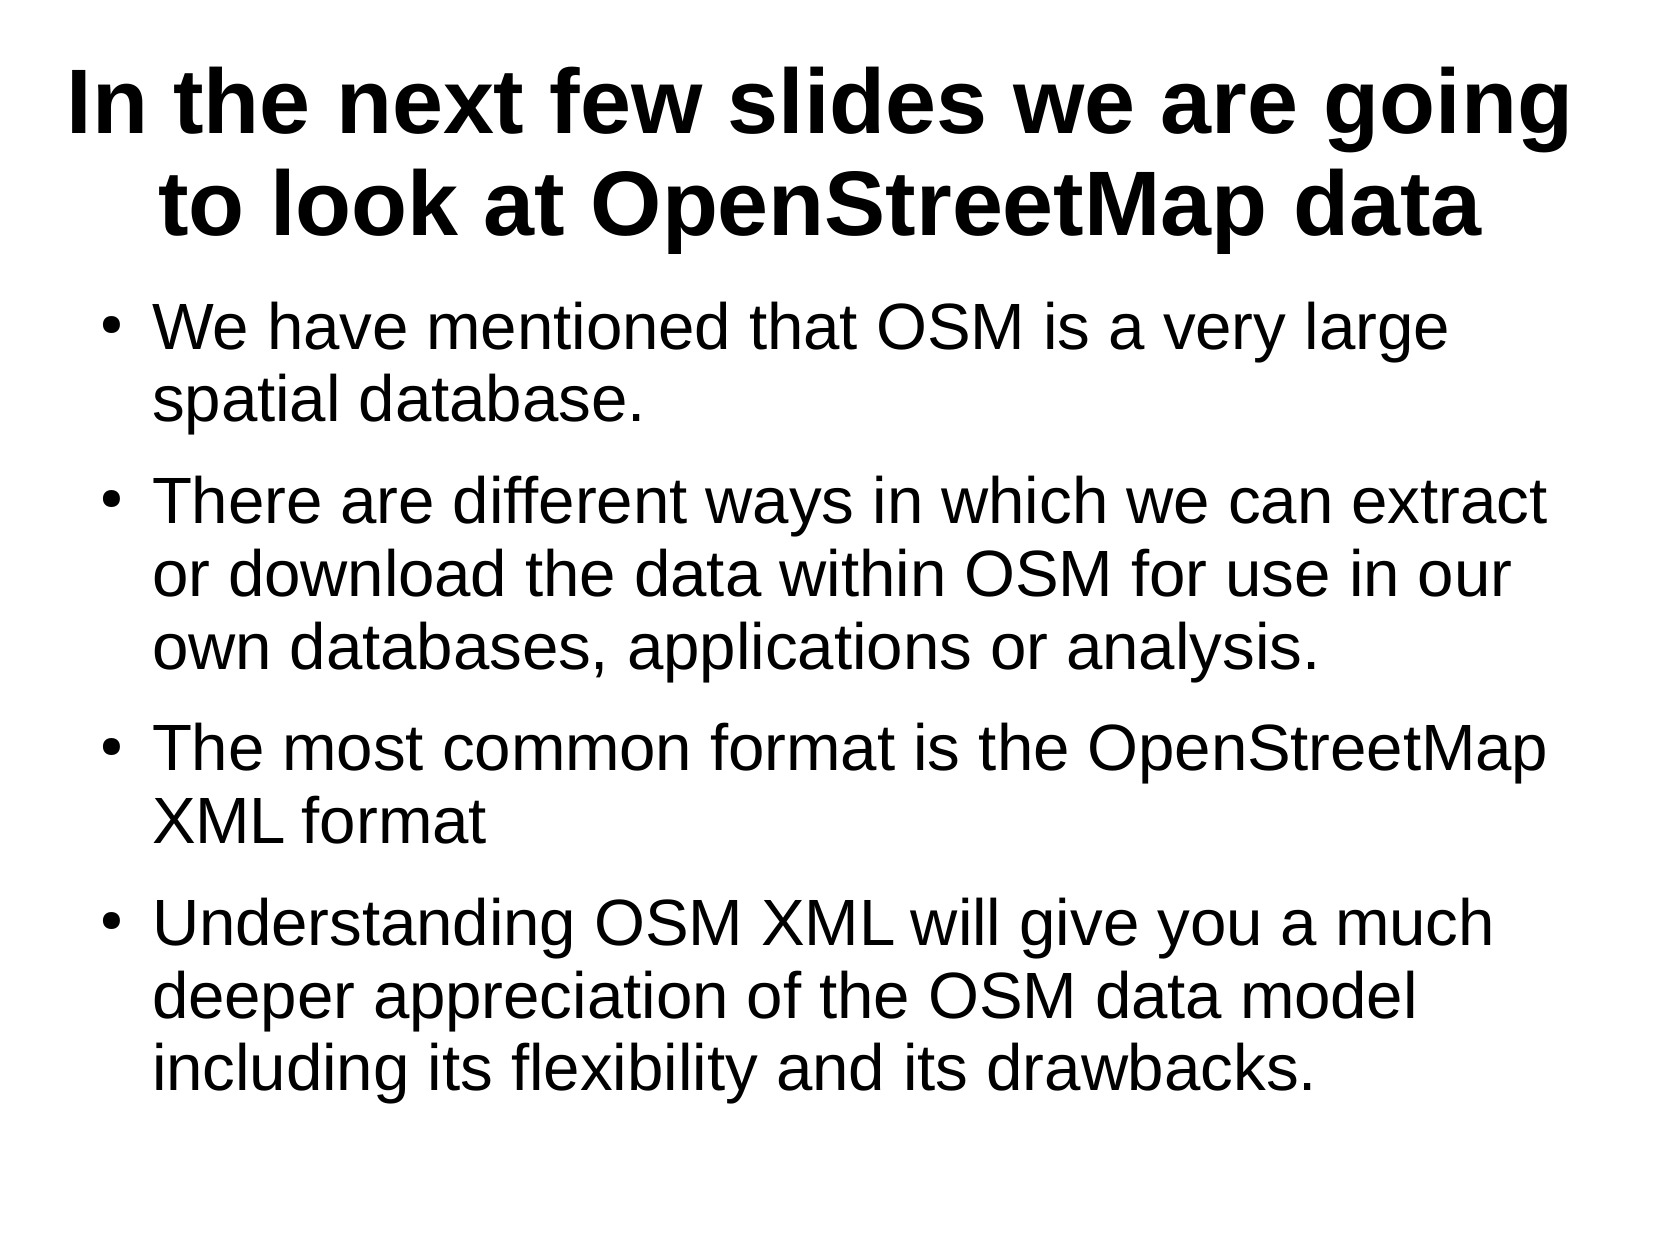

# In the next few slides we are going to look at OpenStreetMap data
We have mentioned that OSM is a very large spatial database.
There are different ways in which we can extract or download the data within OSM for use in our own databases, applications or analysis.
The most common format is the OpenStreetMap XML format
Understanding OSM XML will give you a much deeper appreciation of the OSM data model including its flexibility and its drawbacks.